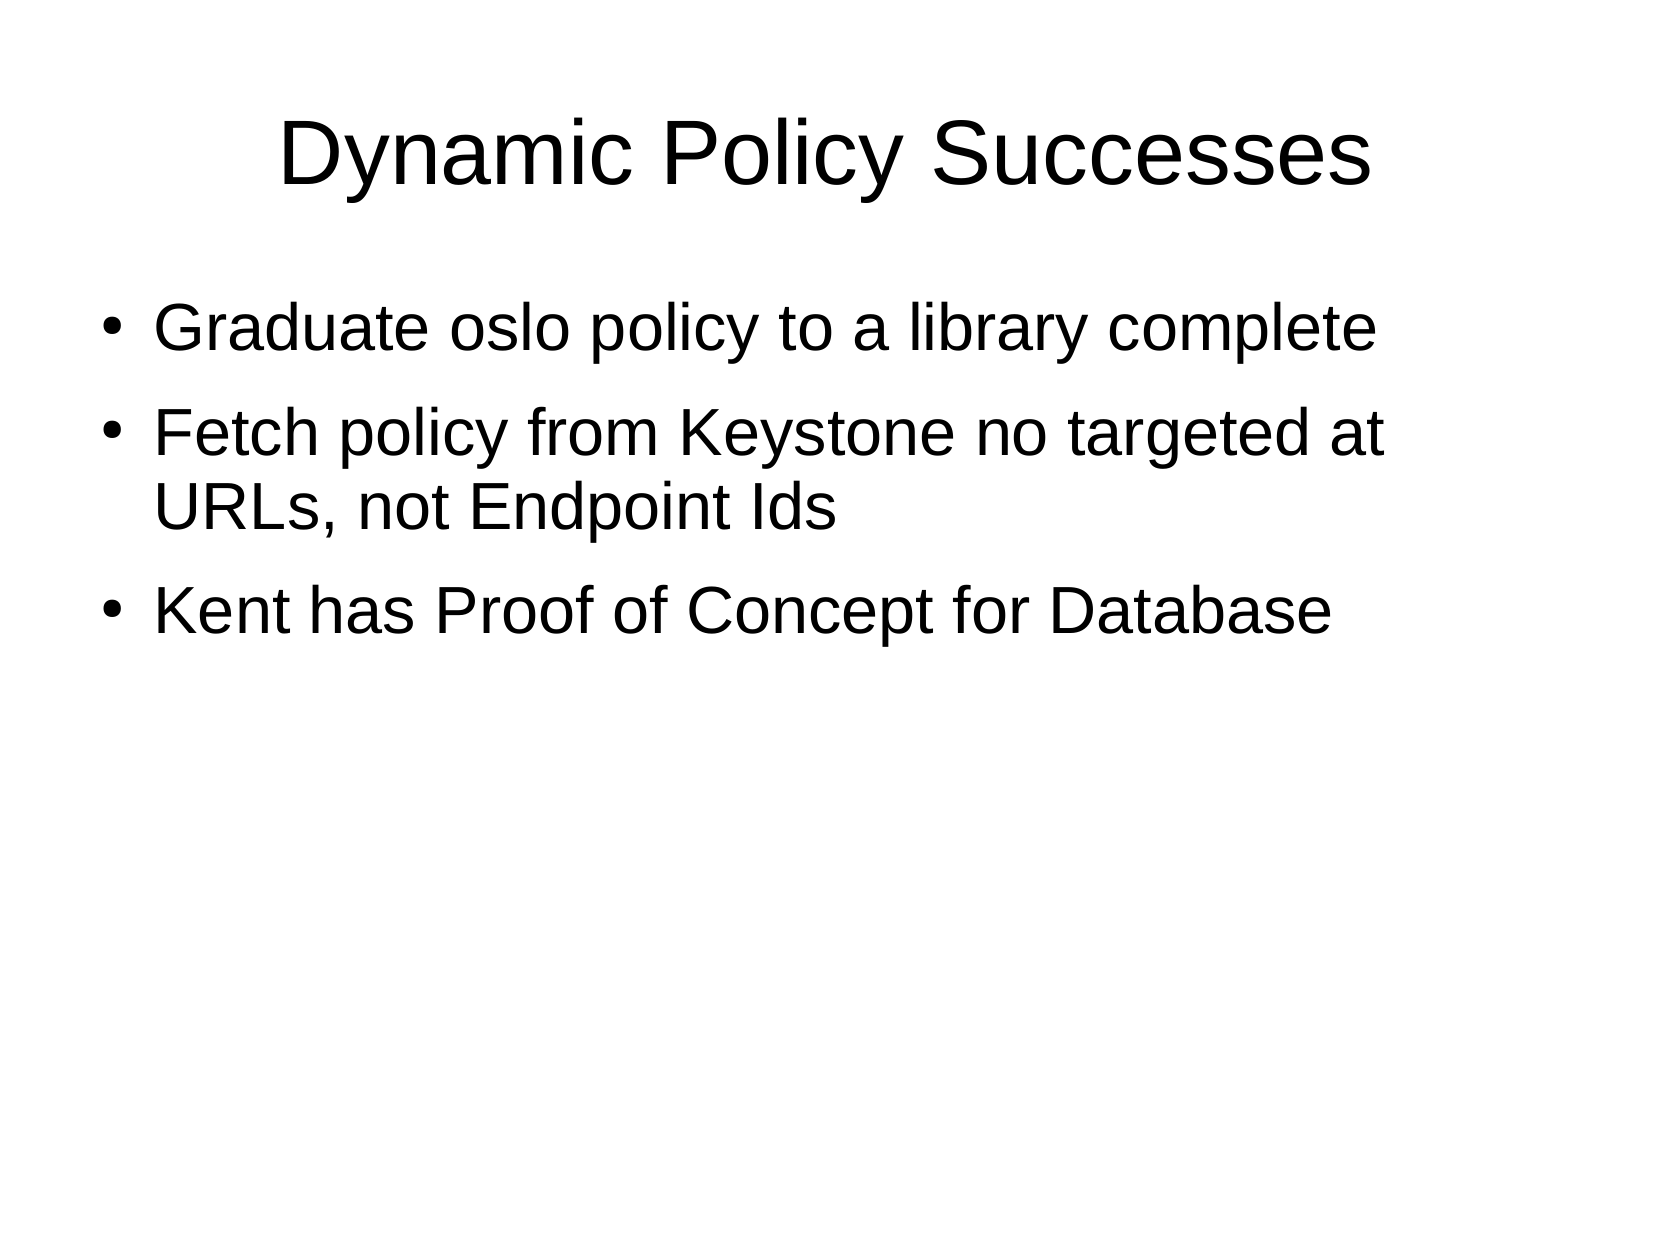

# Dynamic Policy Successes
Graduate oslo policy to a library complete
Fetch policy from Keystone no targeted at URLs, not Endpoint Ids
Kent has Proof of Concept for Database